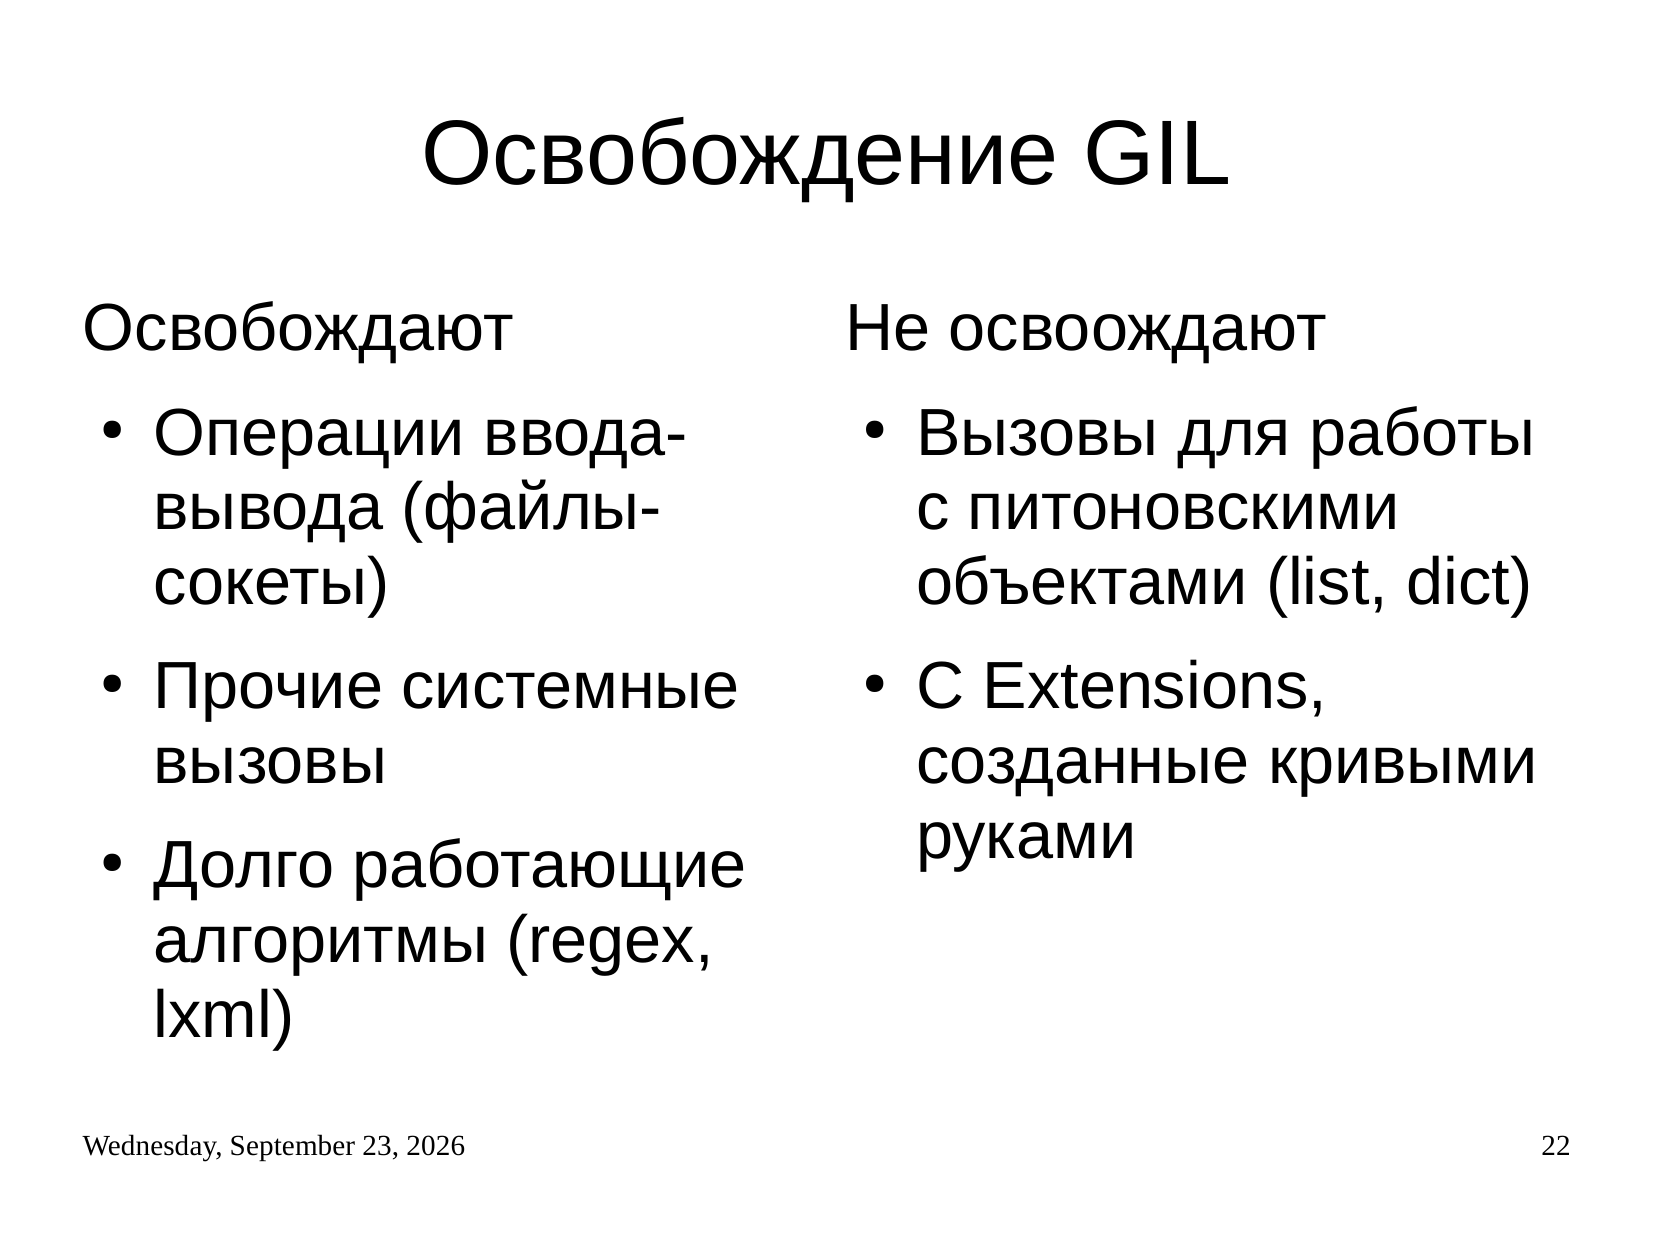

# Освобождение GIL
Освобождают
Операции ввода-вывода (файлы-сокеты)
Прочие системные вызовы
Долго работающие алгоритмы (regex, lxml)
Не освоождают
Вызовы для работы с питоновскими объектами (list, dict)
C Extensions, созданные кривыми руками
22